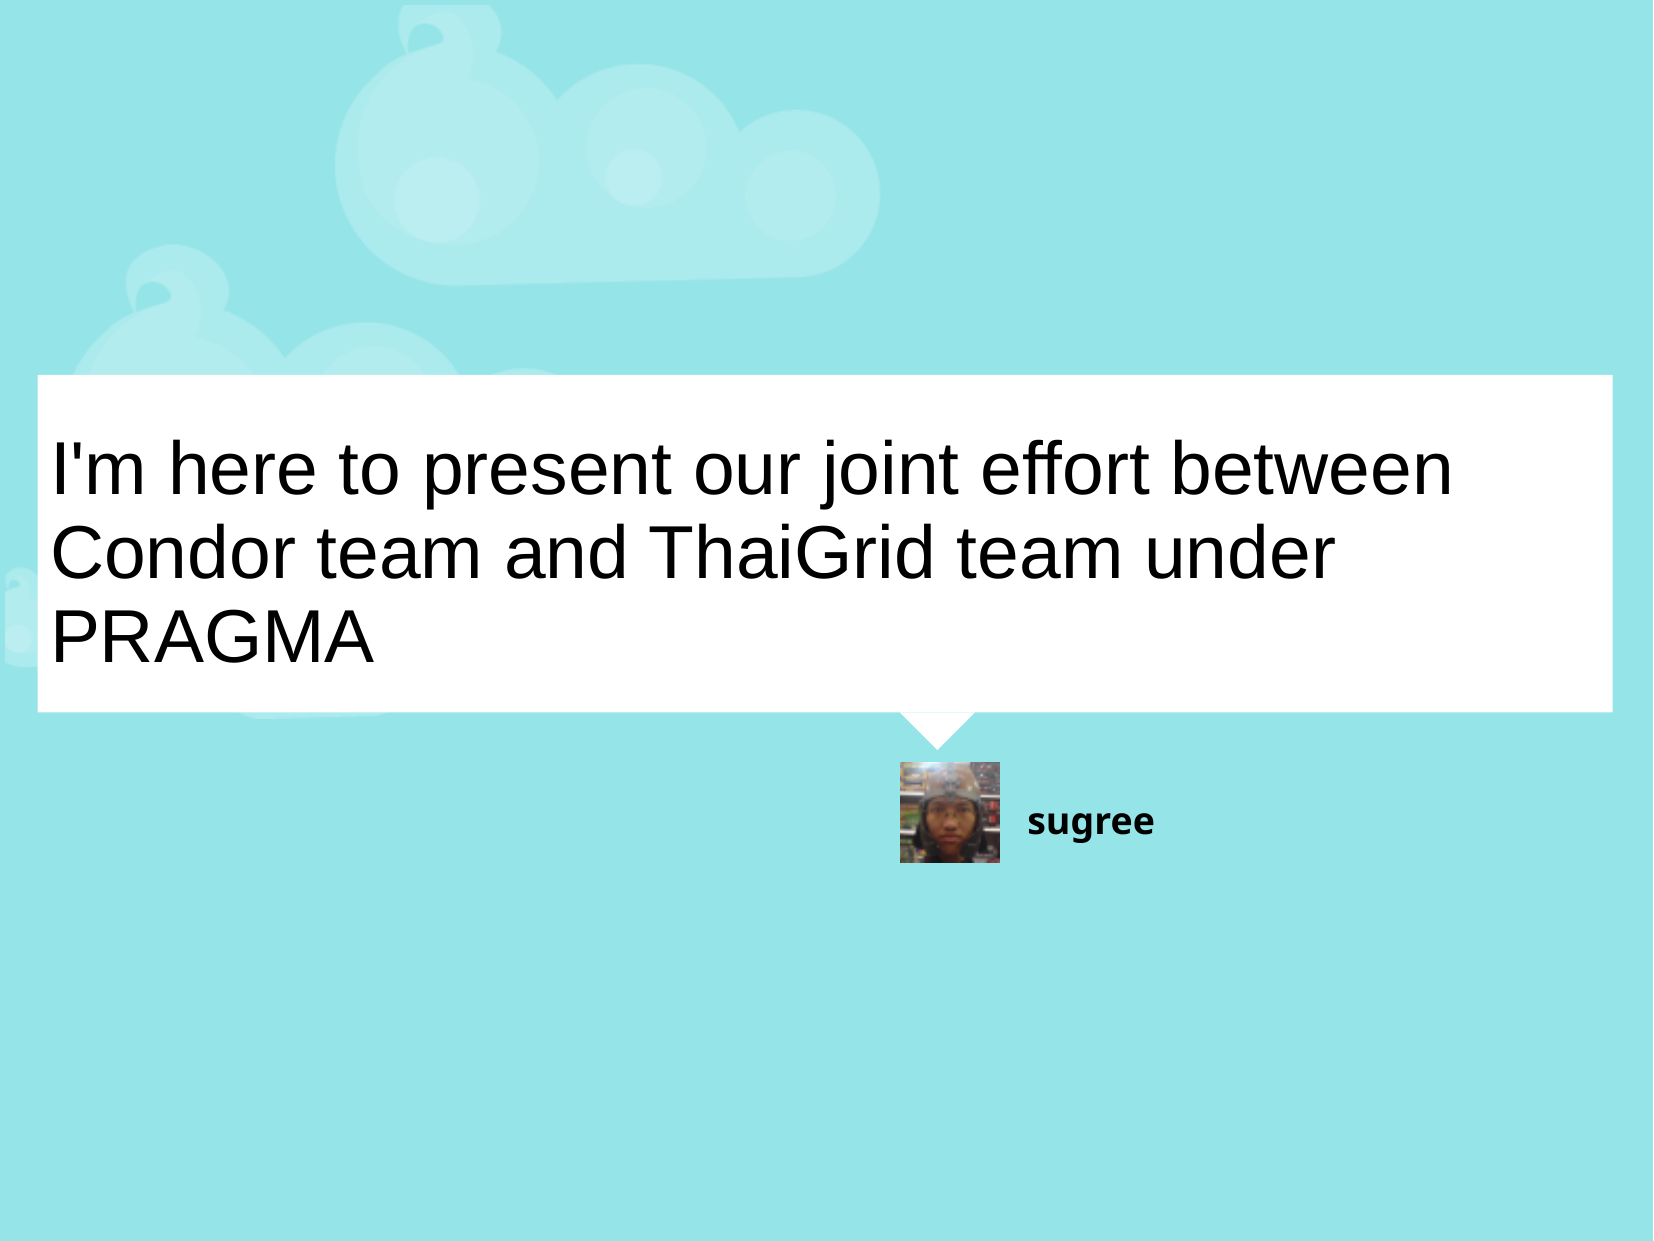

# I'm here to present our joint effort between Condor team and ThaiGrid team under PRAGMA